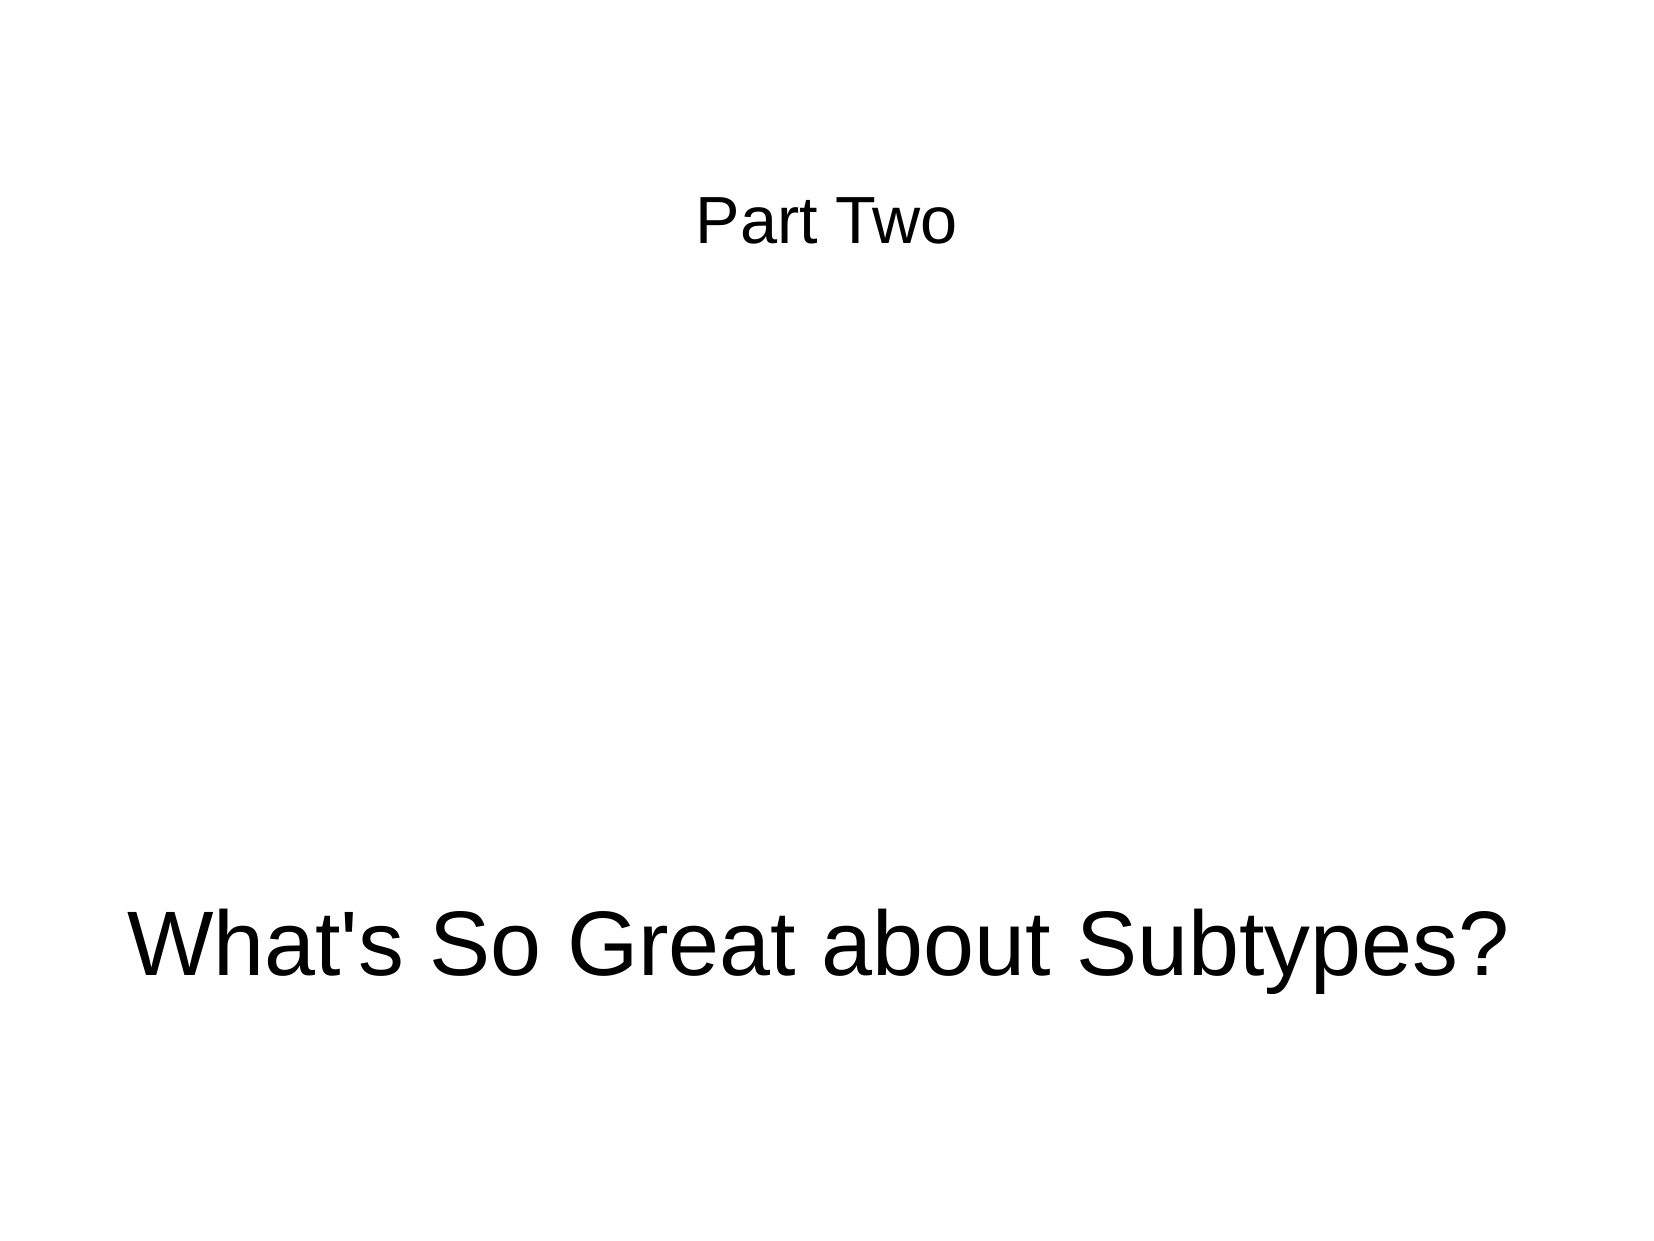

Part Two
# What's So Great about Subtypes?